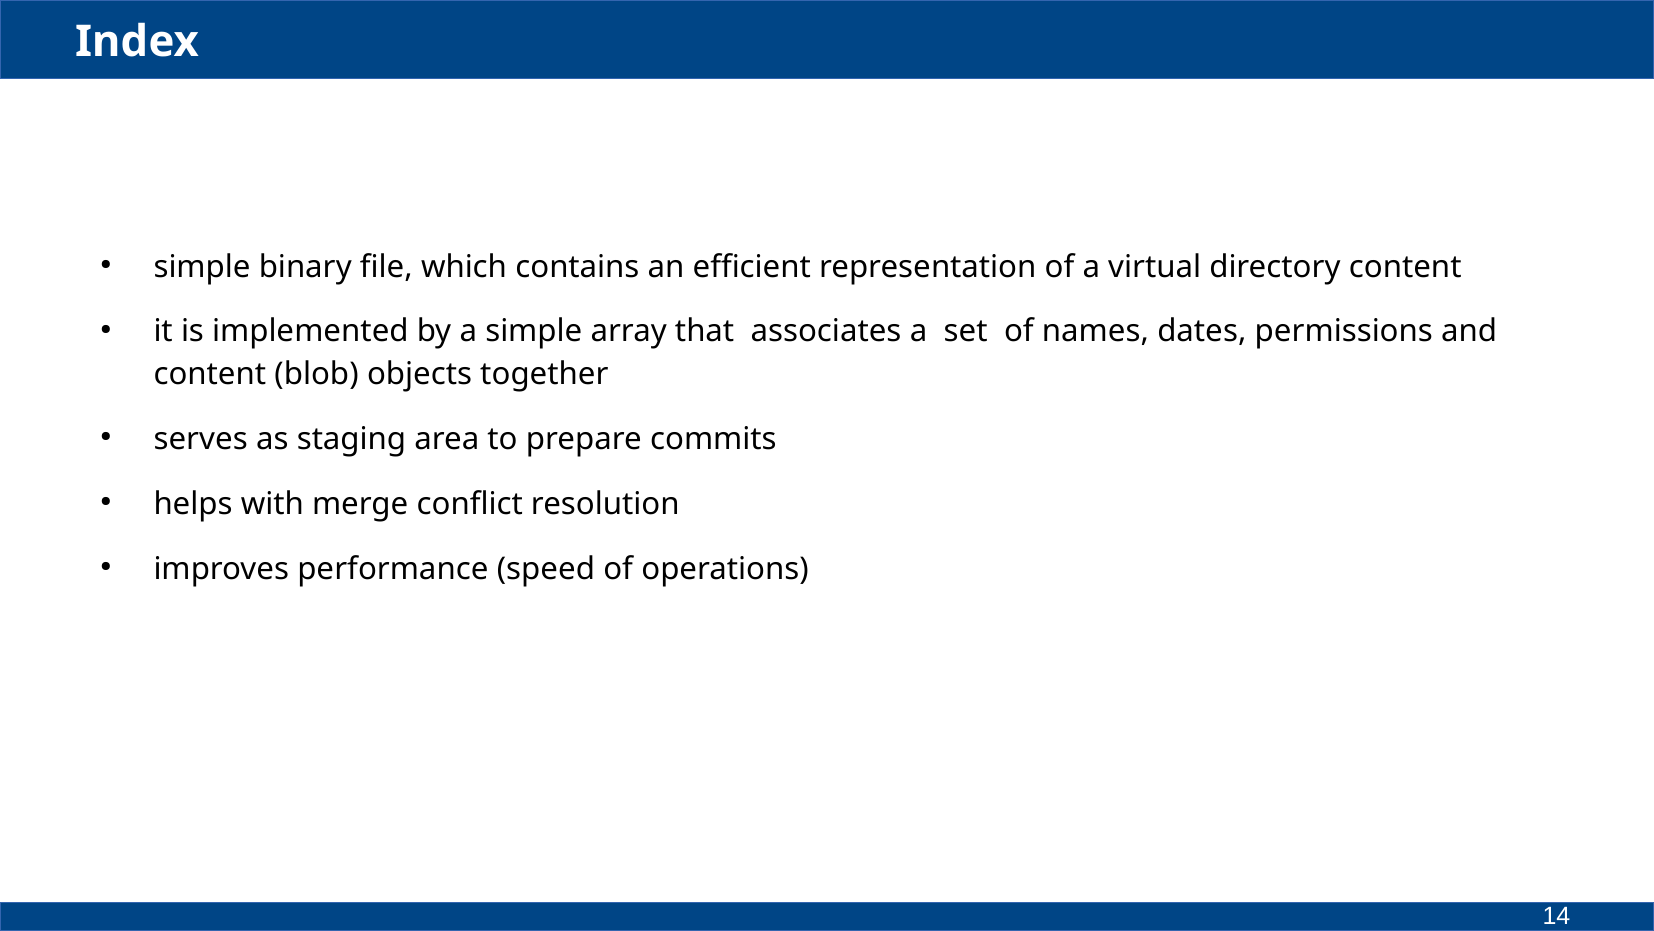

# Index
simple binary file, which contains an efficient representation of a virtual directory content
it is implemented by a simple array that associates a set of names, dates, permissions and content (blob) objects together
serves as staging area to prepare commits
helps with merge conflict resolution
improves performance (speed of operations)
14